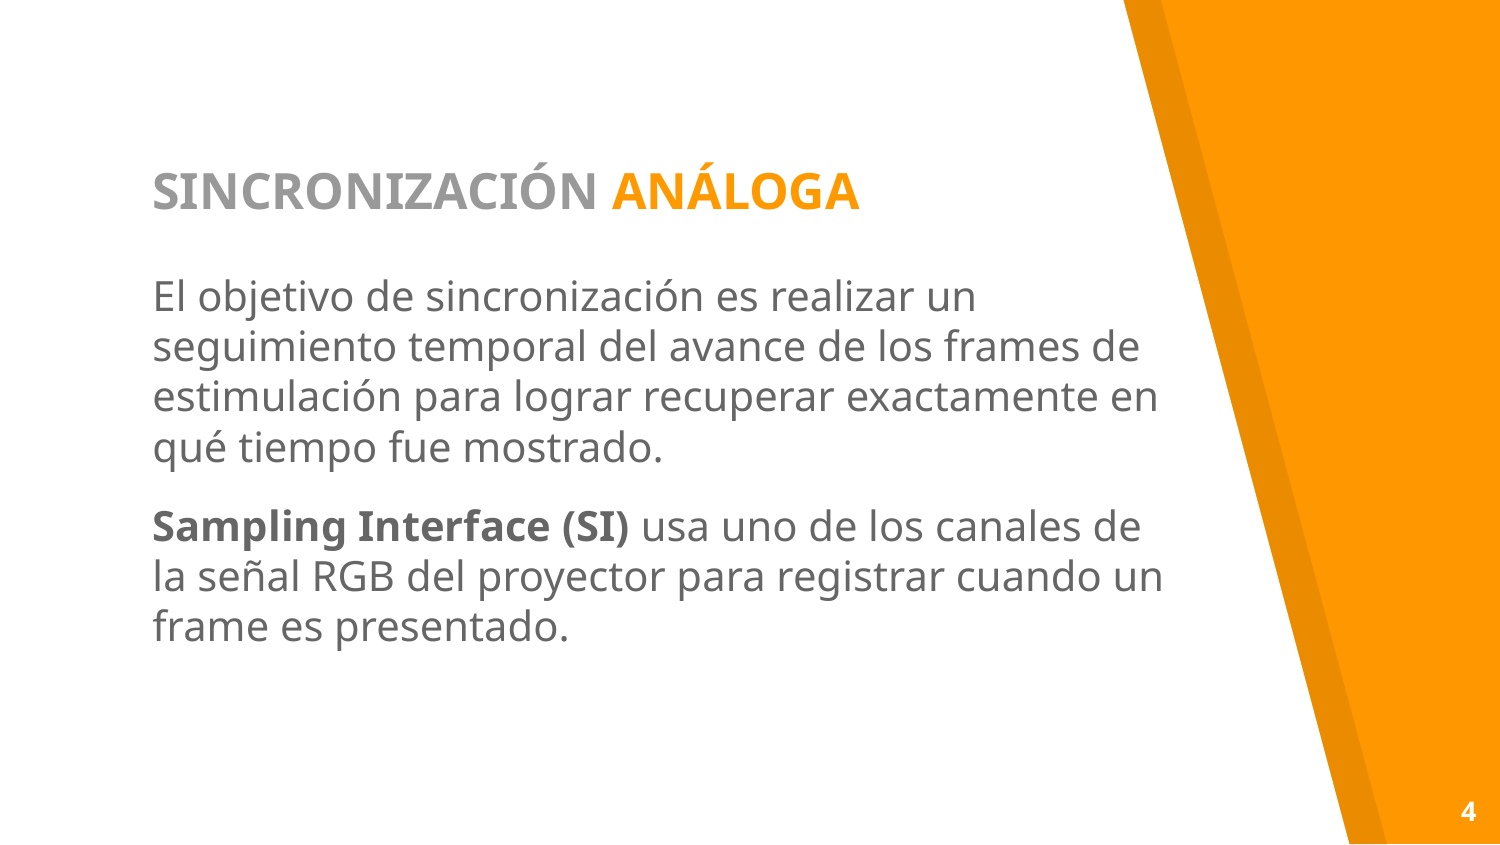

# SINCRONIZACIÓN ANÁLOGA
El objetivo de sincronización es realizar un seguimiento temporal del avance de los frames de estimulación para lograr recuperar exactamente en qué tiempo fue mostrado.
Sampling Interface (SI) usa uno de los canales de la señal RGB del proyector para registrar cuando un frame es presentado.